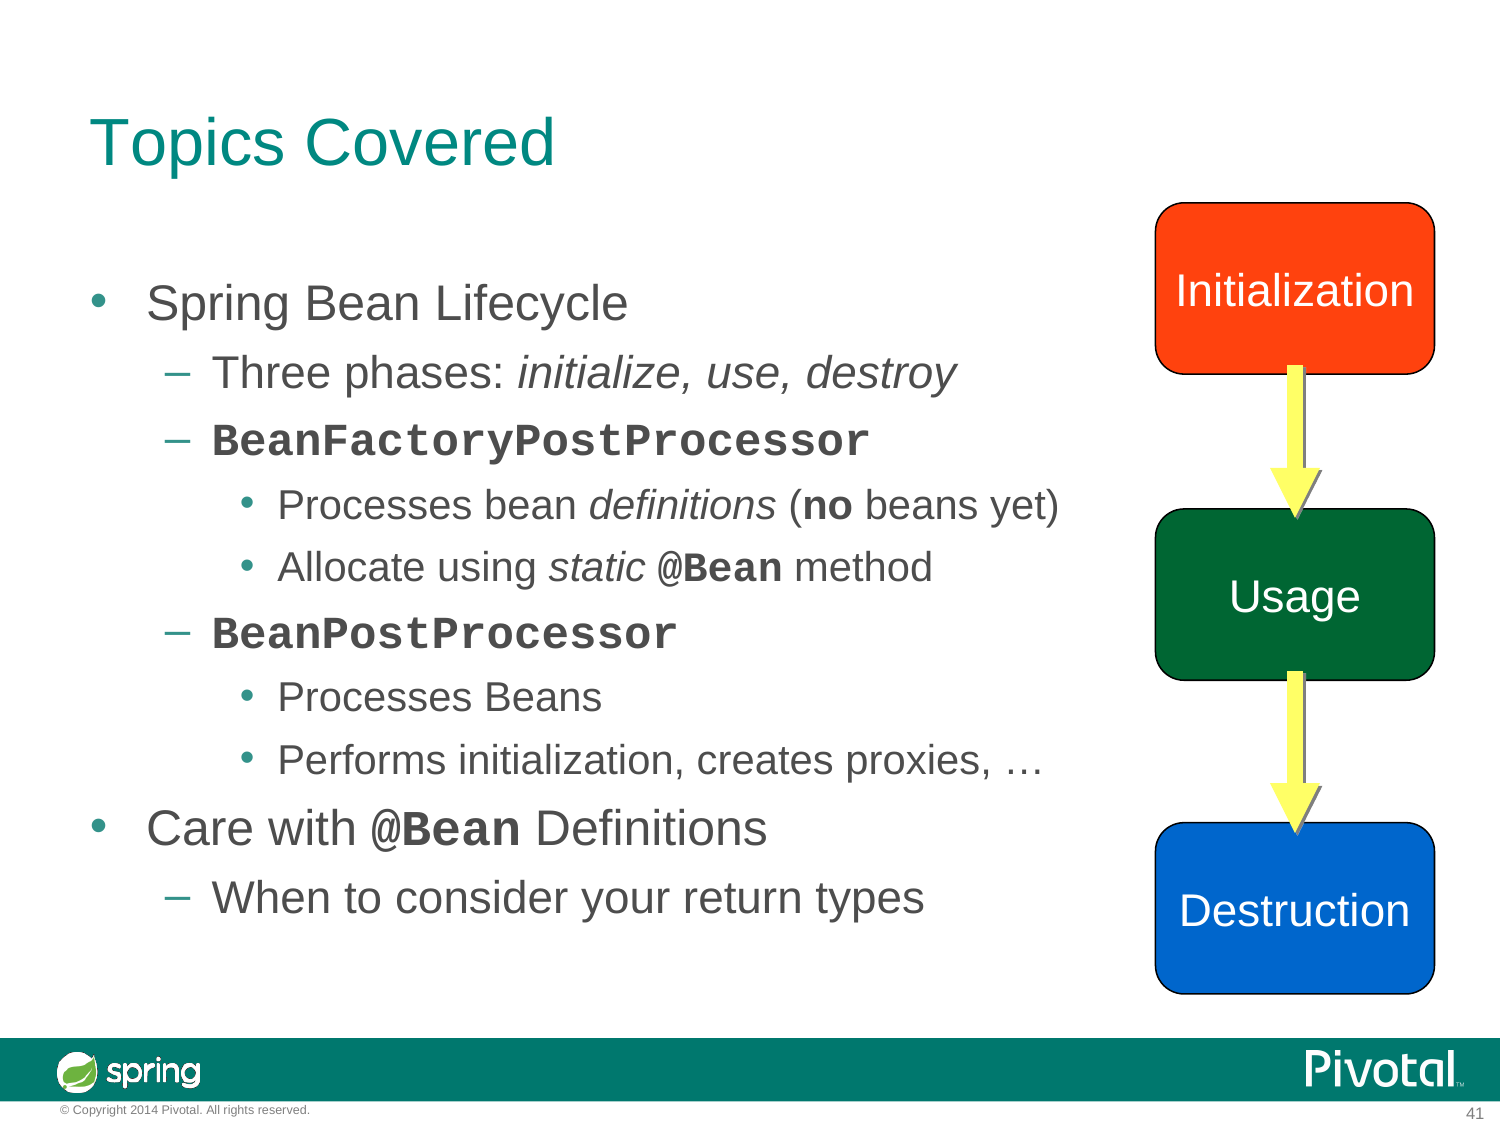

# Topics Covered
Initialization
Spring Bean Lifecycle
Three phases: initialize, use, destroy
BeanFactoryPostProcessor
Processes bean definitions (no beans yet)
Allocate using static @Bean method
BeanPostProcessor
Processes Beans
Performs initialization, creates proxies, …
Care with @Bean Definitions
When to consider your return types
Usage
Destruction